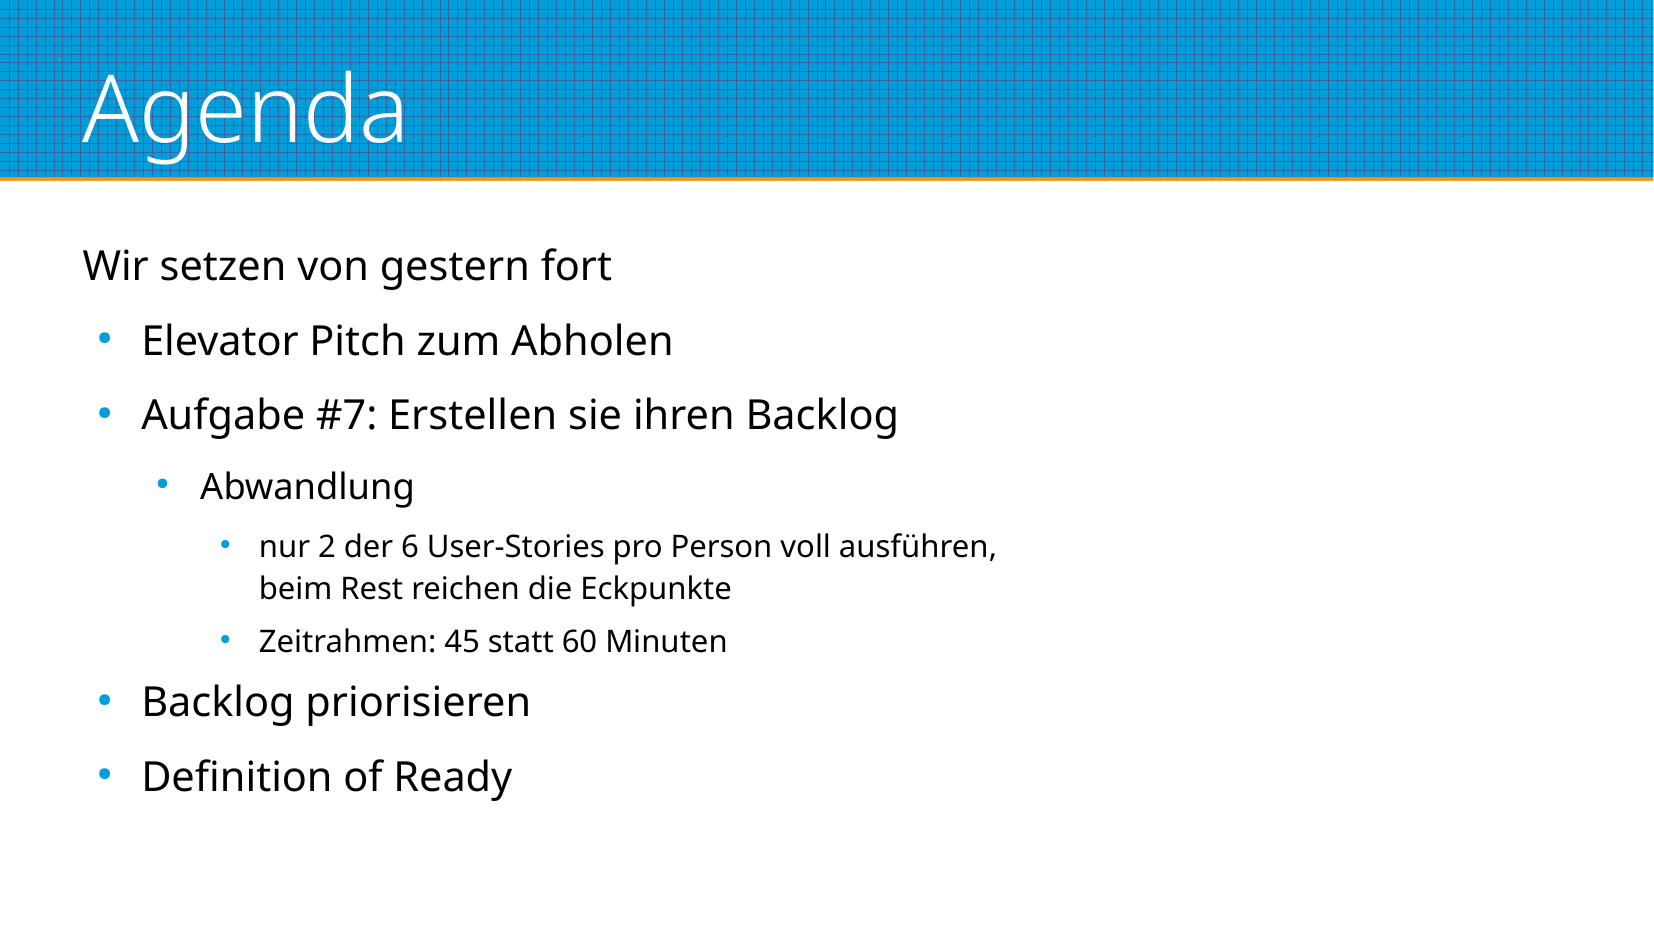

# Agenda
Wir setzen von gestern fort
Elevator Pitch zum Abholen
Aufgabe #7: Erstellen sie ihren Backlog
Abwandlung
nur 2 der 6 User-Stories pro Person voll ausführen, beim Rest reichen die Eckpunkte
Zeitrahmen: 45 statt 60 Minuten
Backlog priorisieren
Definition of Ready